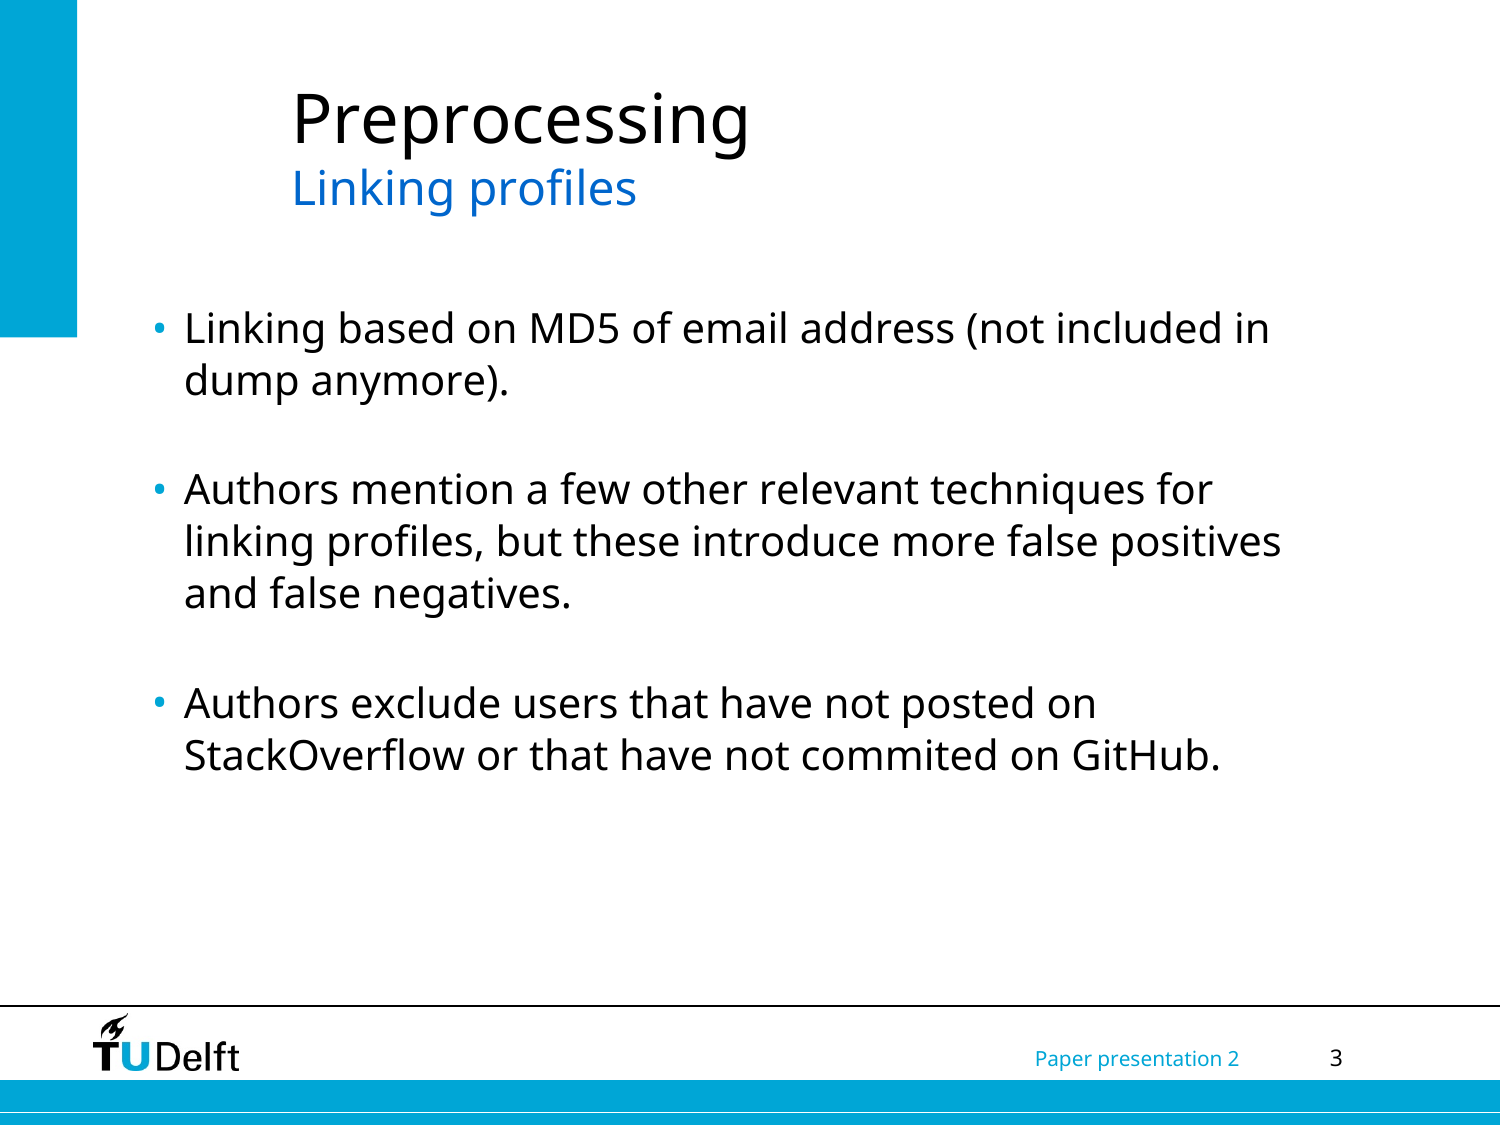

# Preprocessing Linking profiles
Linking based on MD5 of email address (not included in dump anymore).
Authors mention a few other relevant techniques for linking profiles, but these introduce more false positives and false negatives.
Authors exclude users that have not posted on StackOverflow or that have not commited on GitHub.